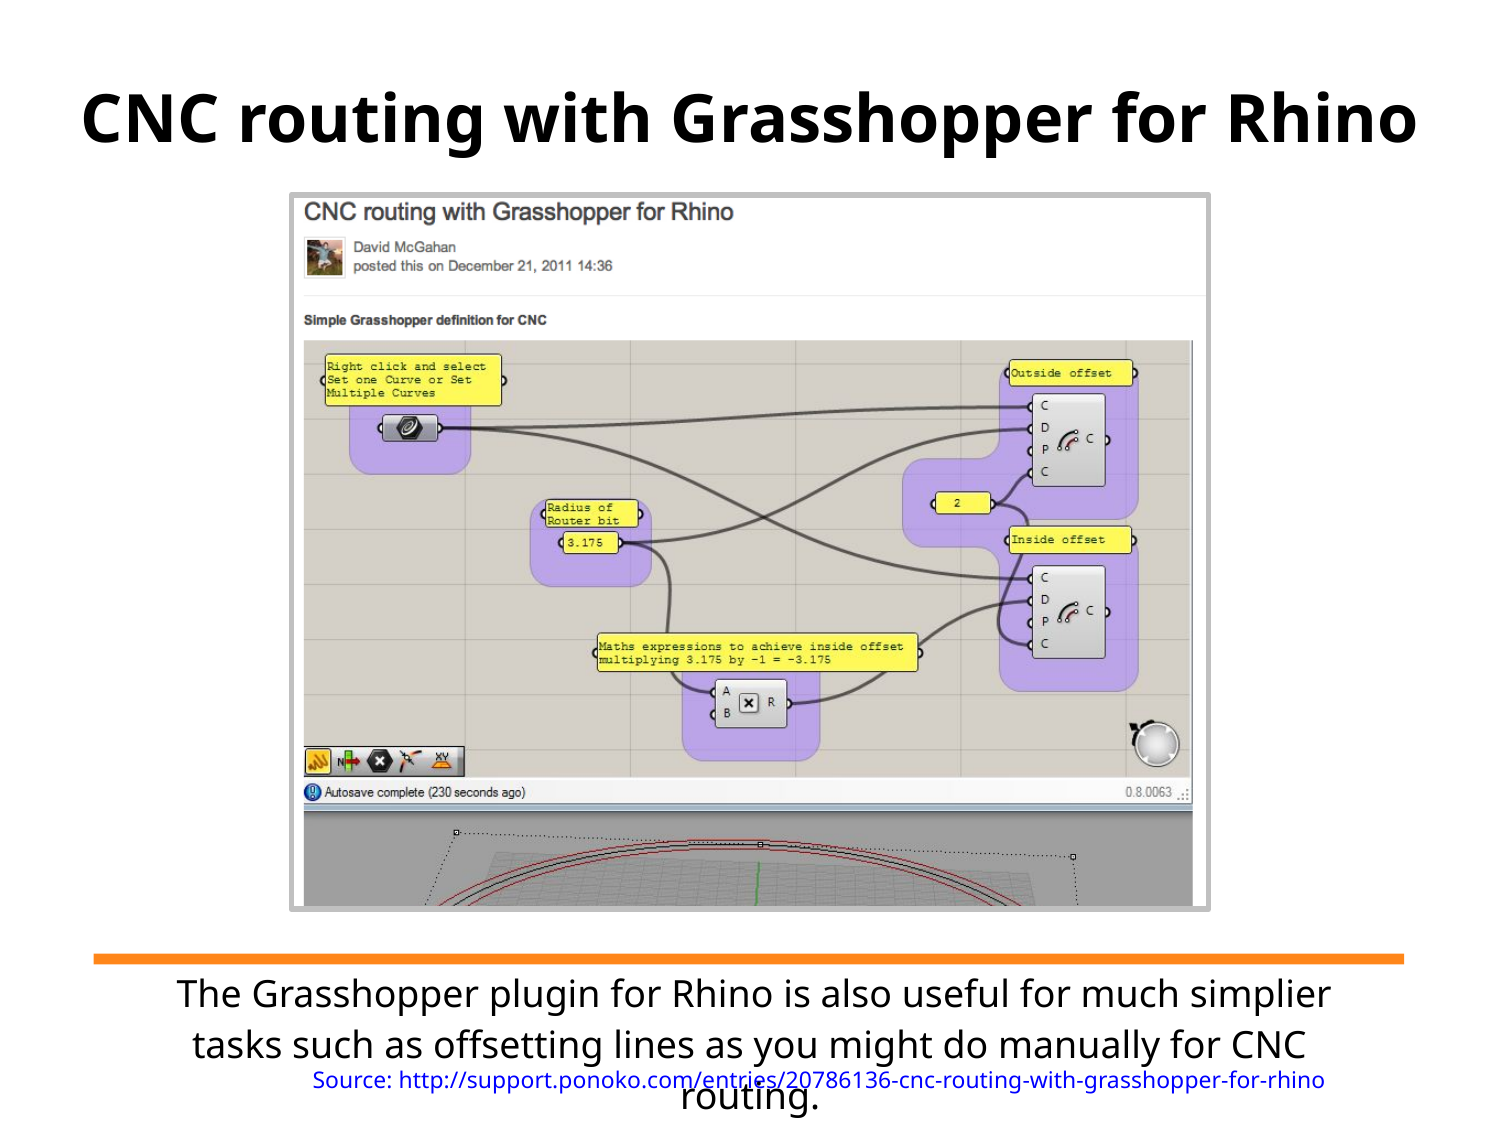

# CNC routing with Grasshopper for Rhino
 The Grasshopper plugin for Rhino is also useful for much simplier tasks such as offsetting lines as you might do manually for CNC routing.
Source: http://support.ponoko.com/entries/20786136-cnc-routing-with-grasshopper-for-rhino